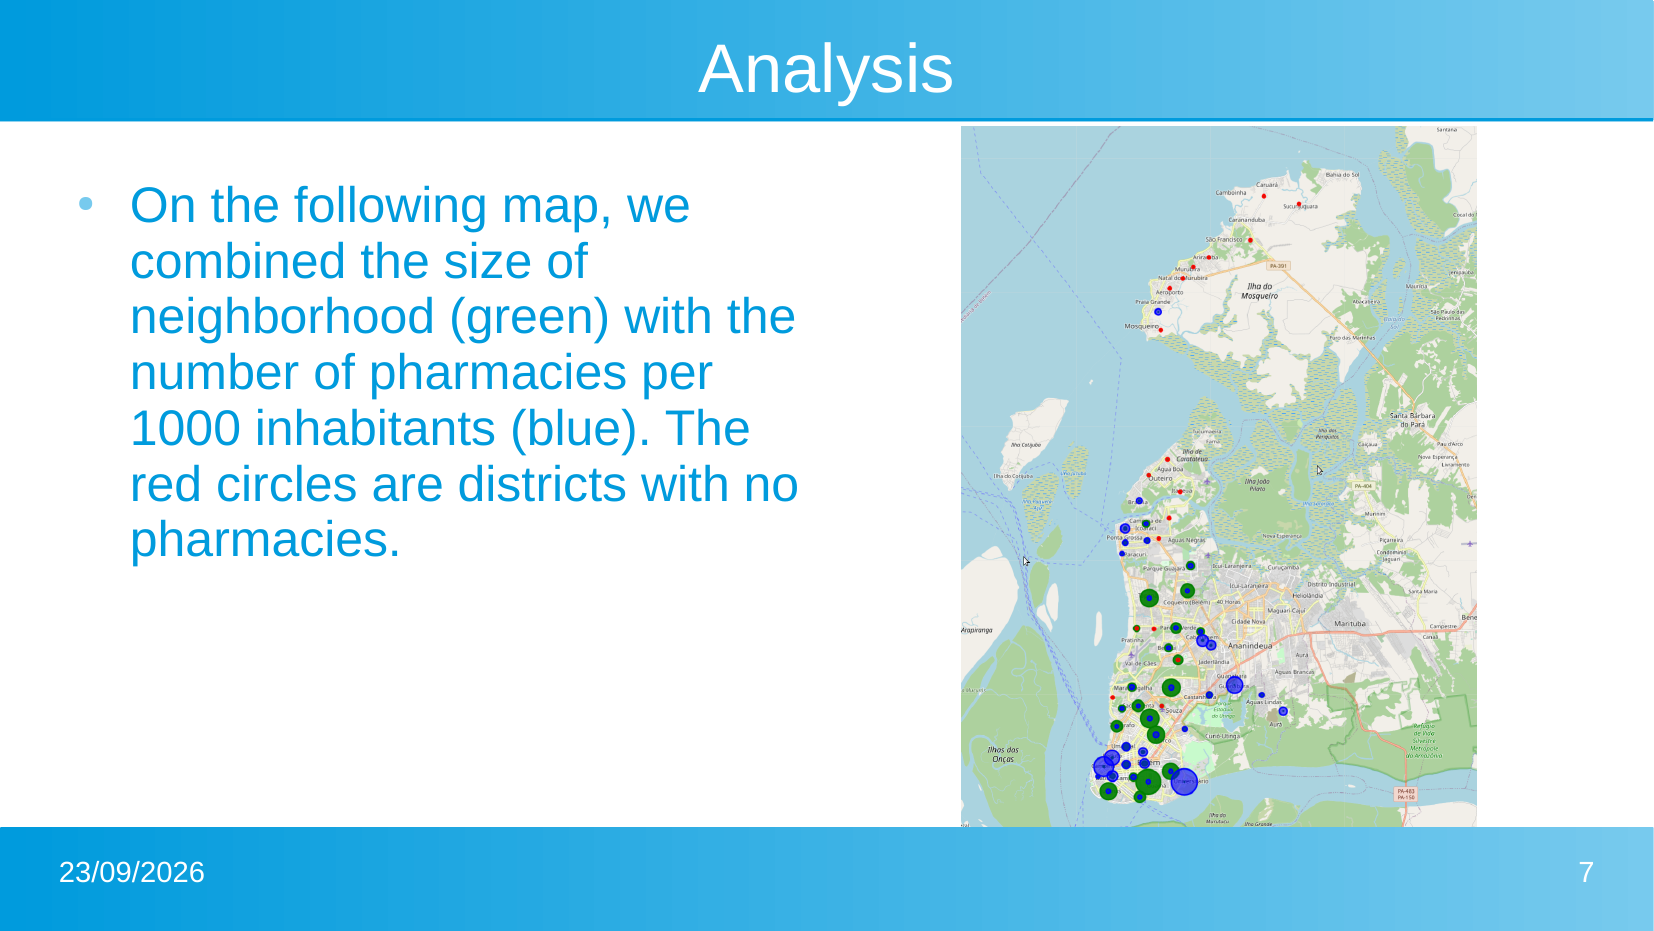

# Analysis
On the following map, we combined the size of neighborhood (green) with the number of pharmacies per 1000 inhabitants (blue). The red circles are districts with no pharmacies.
7